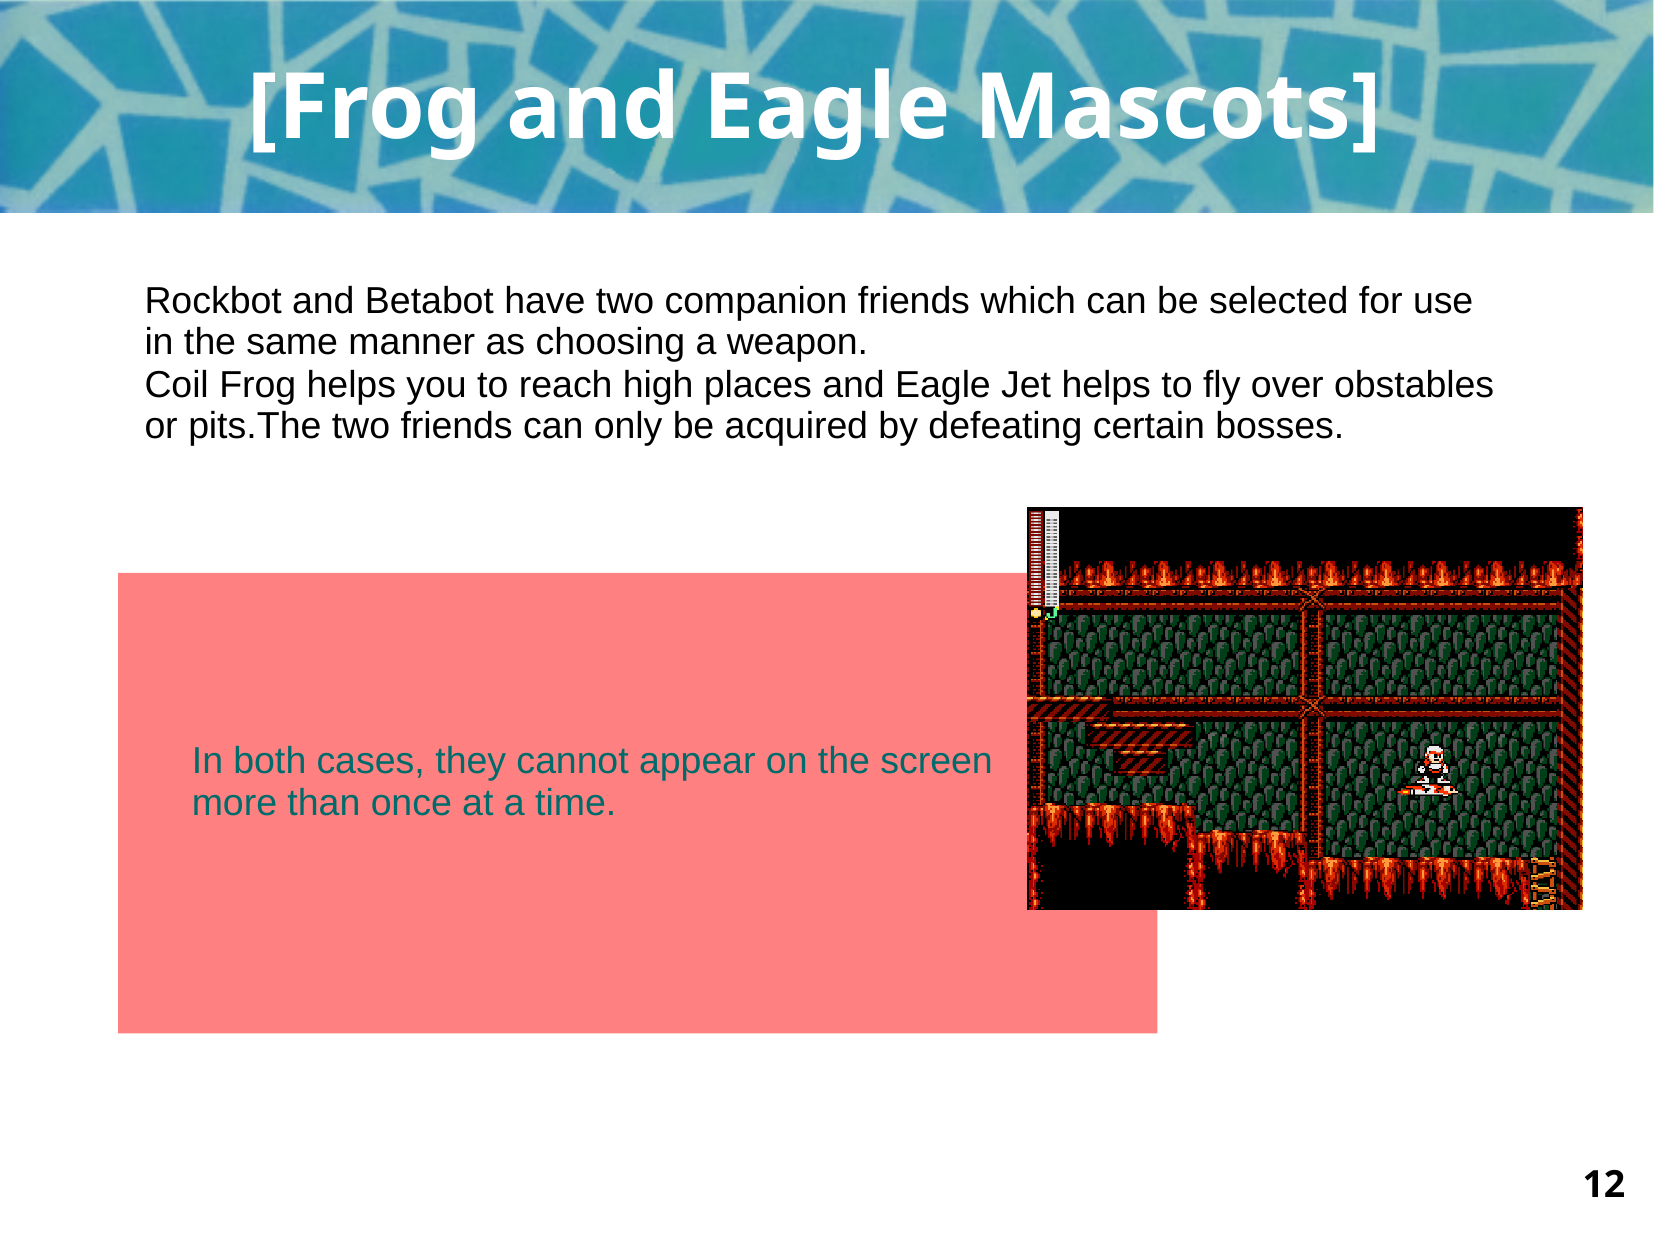

# [Frog and Eagle Mascots]
Rockbot and Betabot have two companion friends which can be selected for use in the same manner as choosing a weapon.
Coil Frog helps you to reach high places and Eagle Jet helps to fly over obstables or pits.The two friends can only be acquired by defeating certain bosses.
In both cases, they cannot appear on the screen more than once at a time.
12